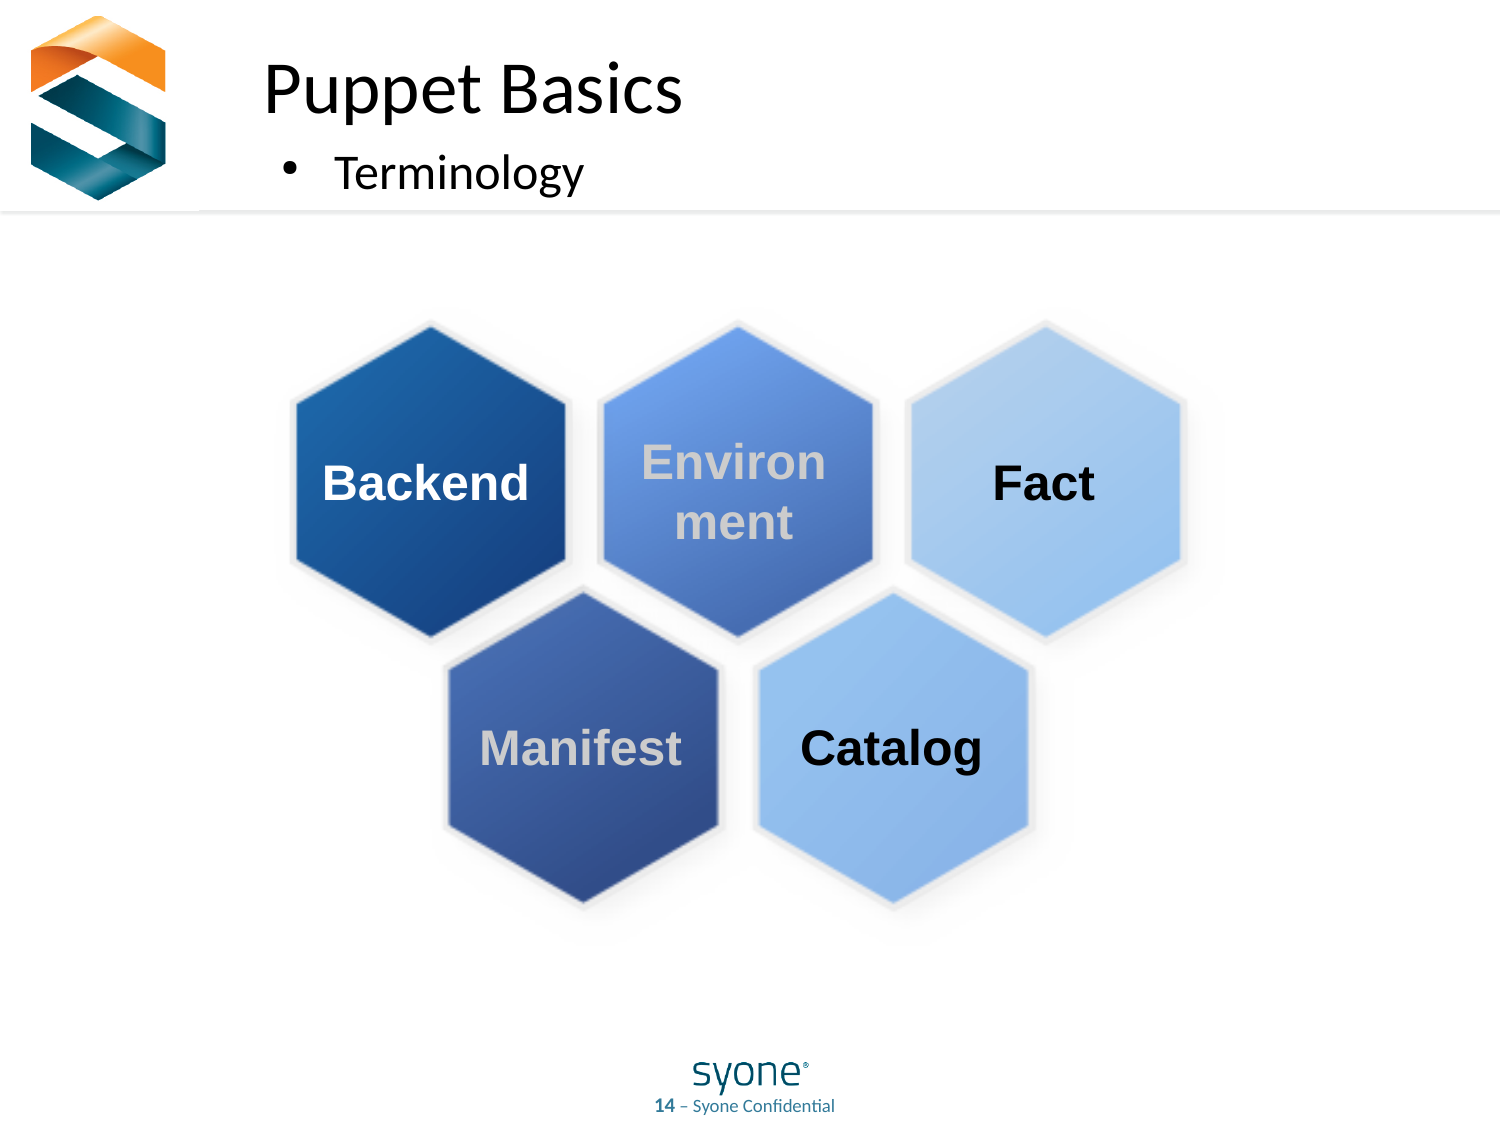

# Puppet Basics
Terminology
Environ
ment
Backend
Fact
Manifest
Catalog